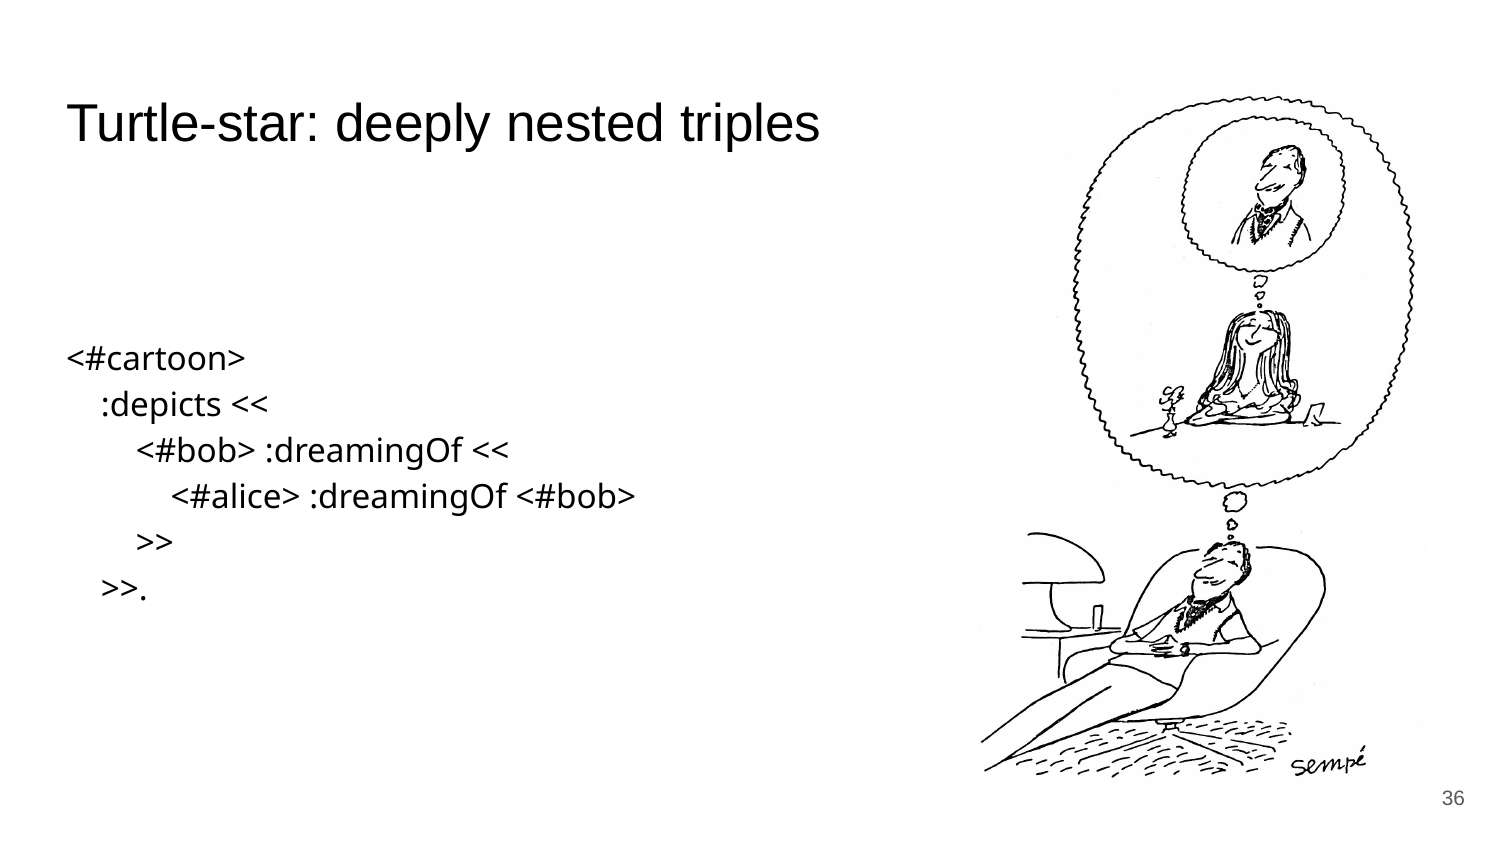

# Turtle-star: deeply nested triples
<#cartoon>
 :depicts <<
 <#bob> :dreamingOf <<
 <#alice> :dreamingOf <#bob>
 >>
 >>.